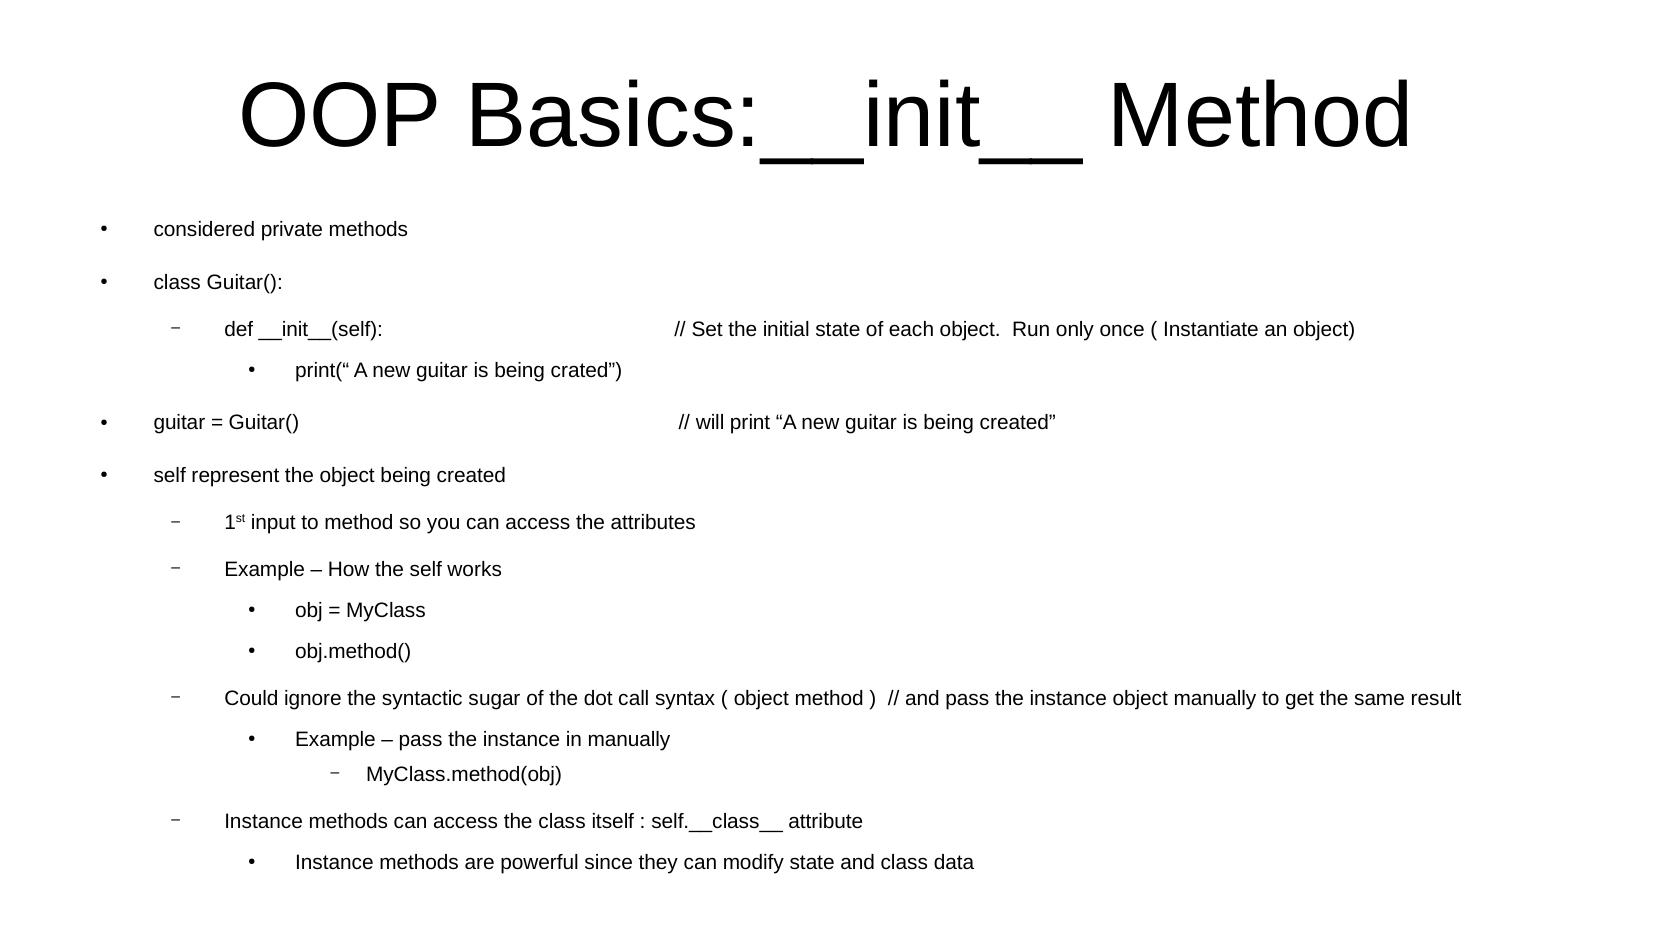

# OOP Basics:__init__ Method
considered private methods
class Guitar():
def __init__(self):				// Set the initial state of each object. Run only once ( Instantiate an object)
print(“ A new guitar is being crated”)
guitar = Guitar()						// will print “A new guitar is being created”
self represent the object being created
1st input to method so you can access the attributes
Example – How the self works
obj = MyClass
obj.method()
Could ignore the syntactic sugar of the dot call syntax ( object method ) // and pass the instance object manually to get the same result
Example – pass the instance in manually
MyClass.method(obj)
Instance methods can access the class itself : self.__class__ attribute
Instance methods are powerful since they can modify state and class data